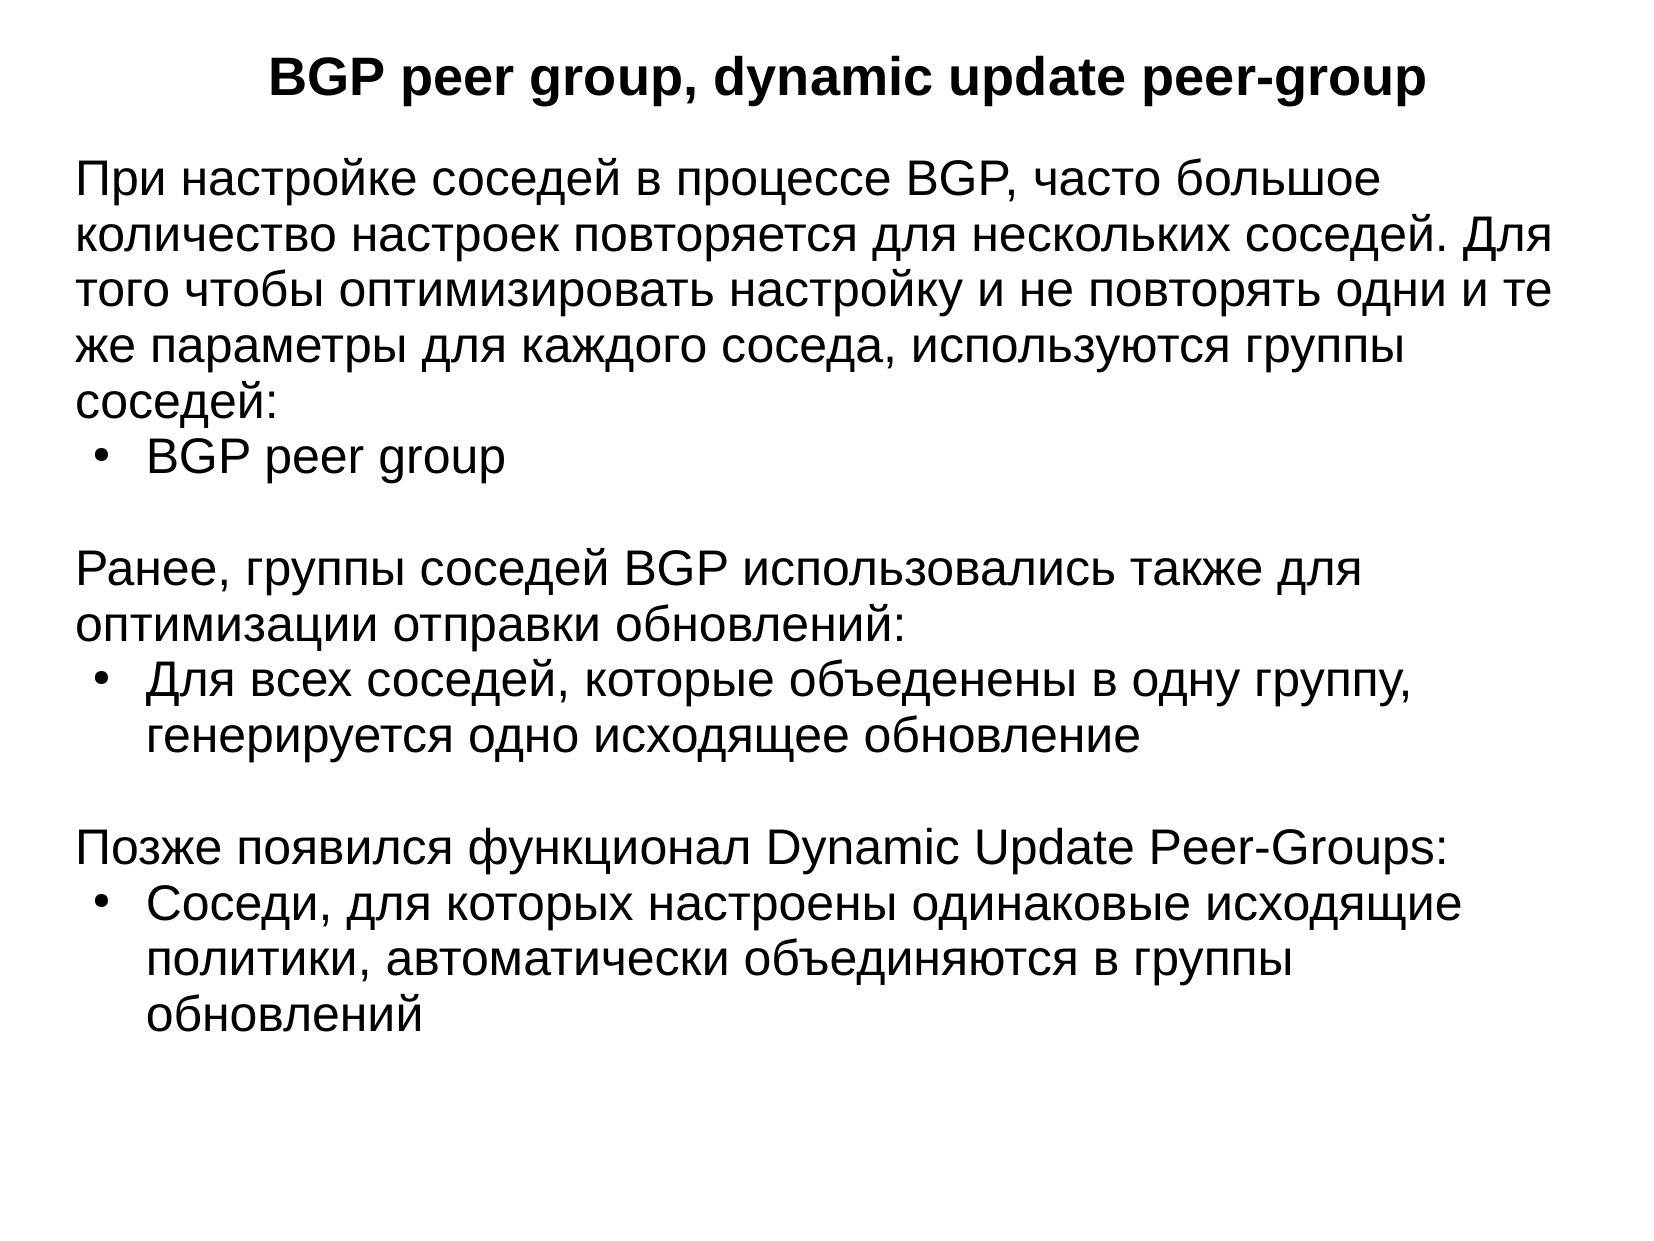

BGP peer group, dynamic update peer-group
# При настройке соседей в процессе BGP, часто большое количество настроек повторяется для нескольких соседей. Для того чтобы оптимизировать настройку и не повторять одни и те же параметры для каждого соседа, используются группы соседей:
BGP peer group
Ранее, группы соседей BGP использовались также для оптимизации отправки обновлений:
Для всех соседей, которые объеденены в одну группу, генерируется одно исходящее обновление
Позже появился функционал Dynamic Update Peer-Groups:
Соседи, для которых настроены одинаковые исходящие политики, автоматически объединяются в группы обновлений